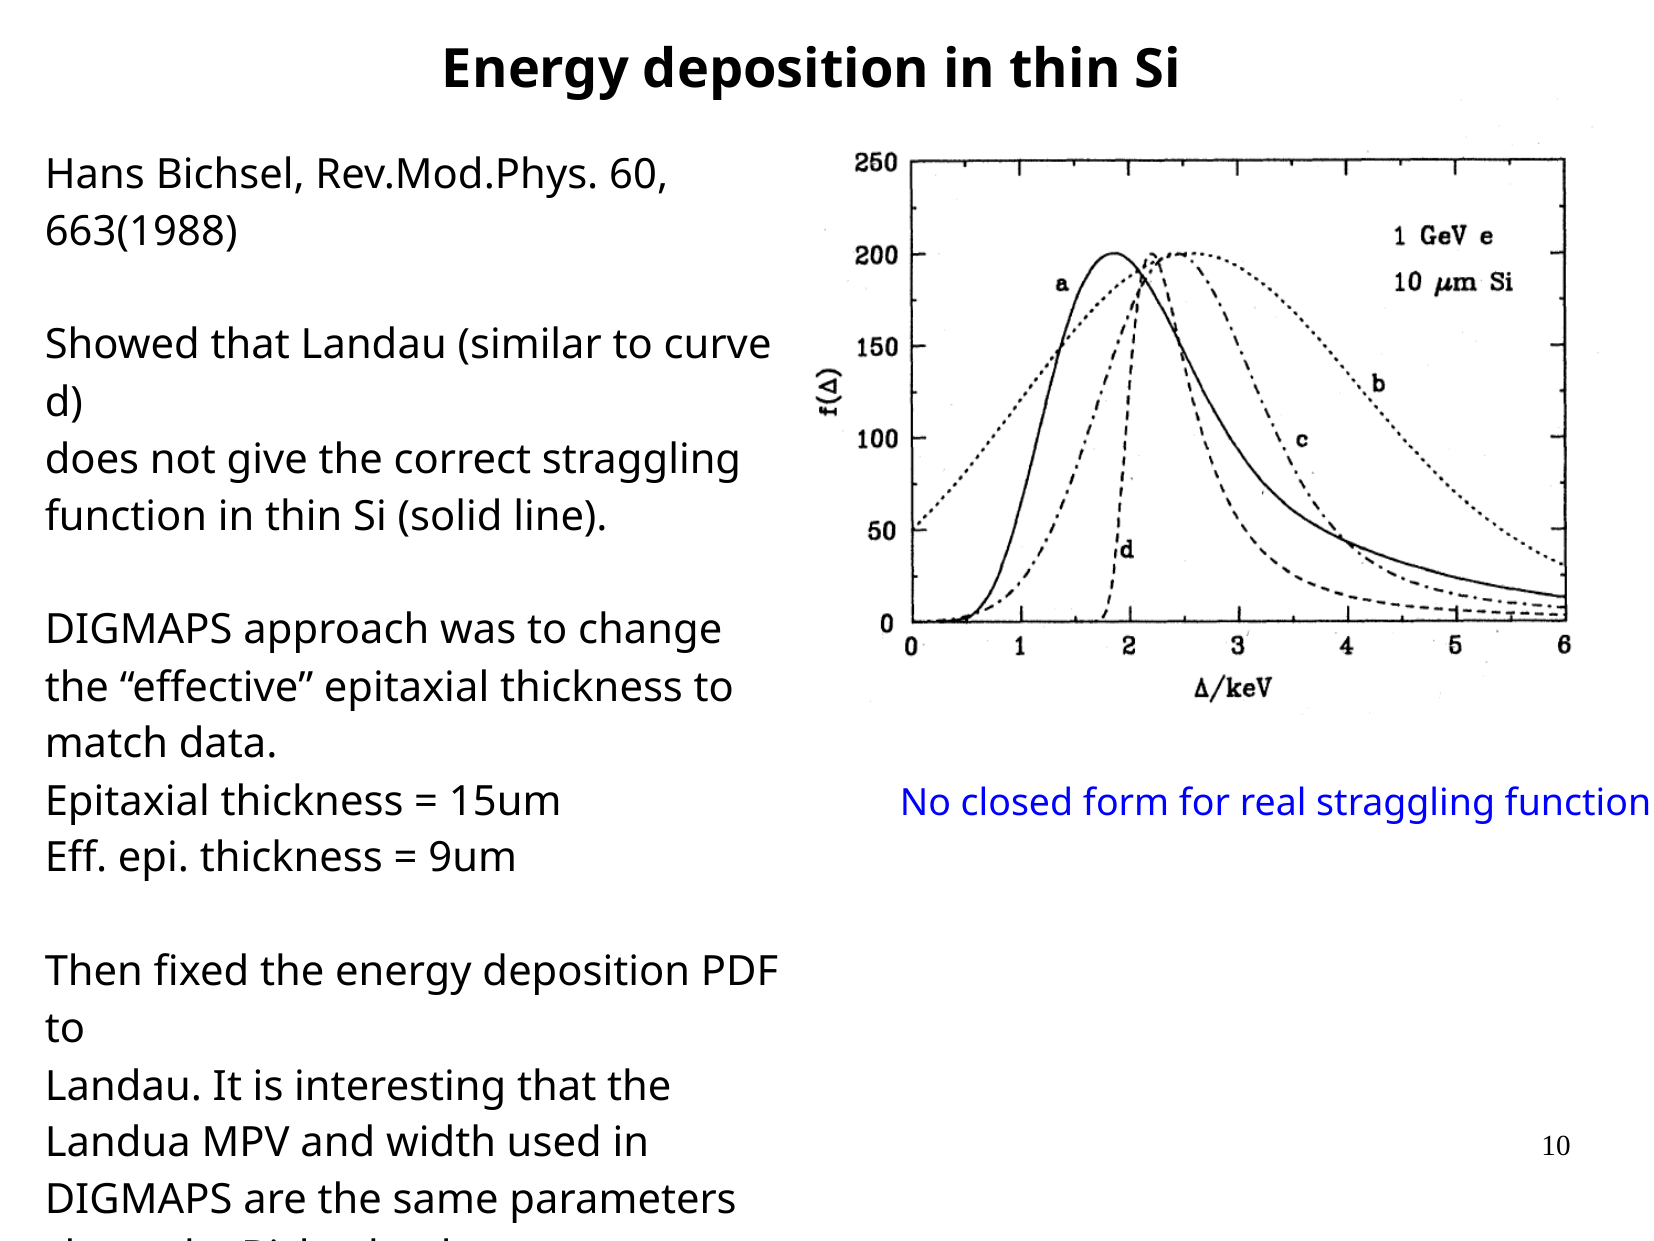

# Energy deposition in thin Si
Hans Bichsel, Rev.Mod.Phys. 60, 663(1988)
Showed that Landau (similar to curve d)
does not give the correct straggling function in thin Si (solid line).
DIGMAPS approach was to change the “effective” epitaxial thickness to match data.
Epitaxial thickness = 15um
Eff. epi. thickness = 9um
Then fixed the energy deposition PDF to
Landau. It is interesting that the Landua MPV and width used in DIGMAPS are the same parameters shown by Bichsel to be wrong.
Shengdong, Howard and later Xin Li used lookup tables to get the correct straggling functions.
No closed form for real straggling function.
10